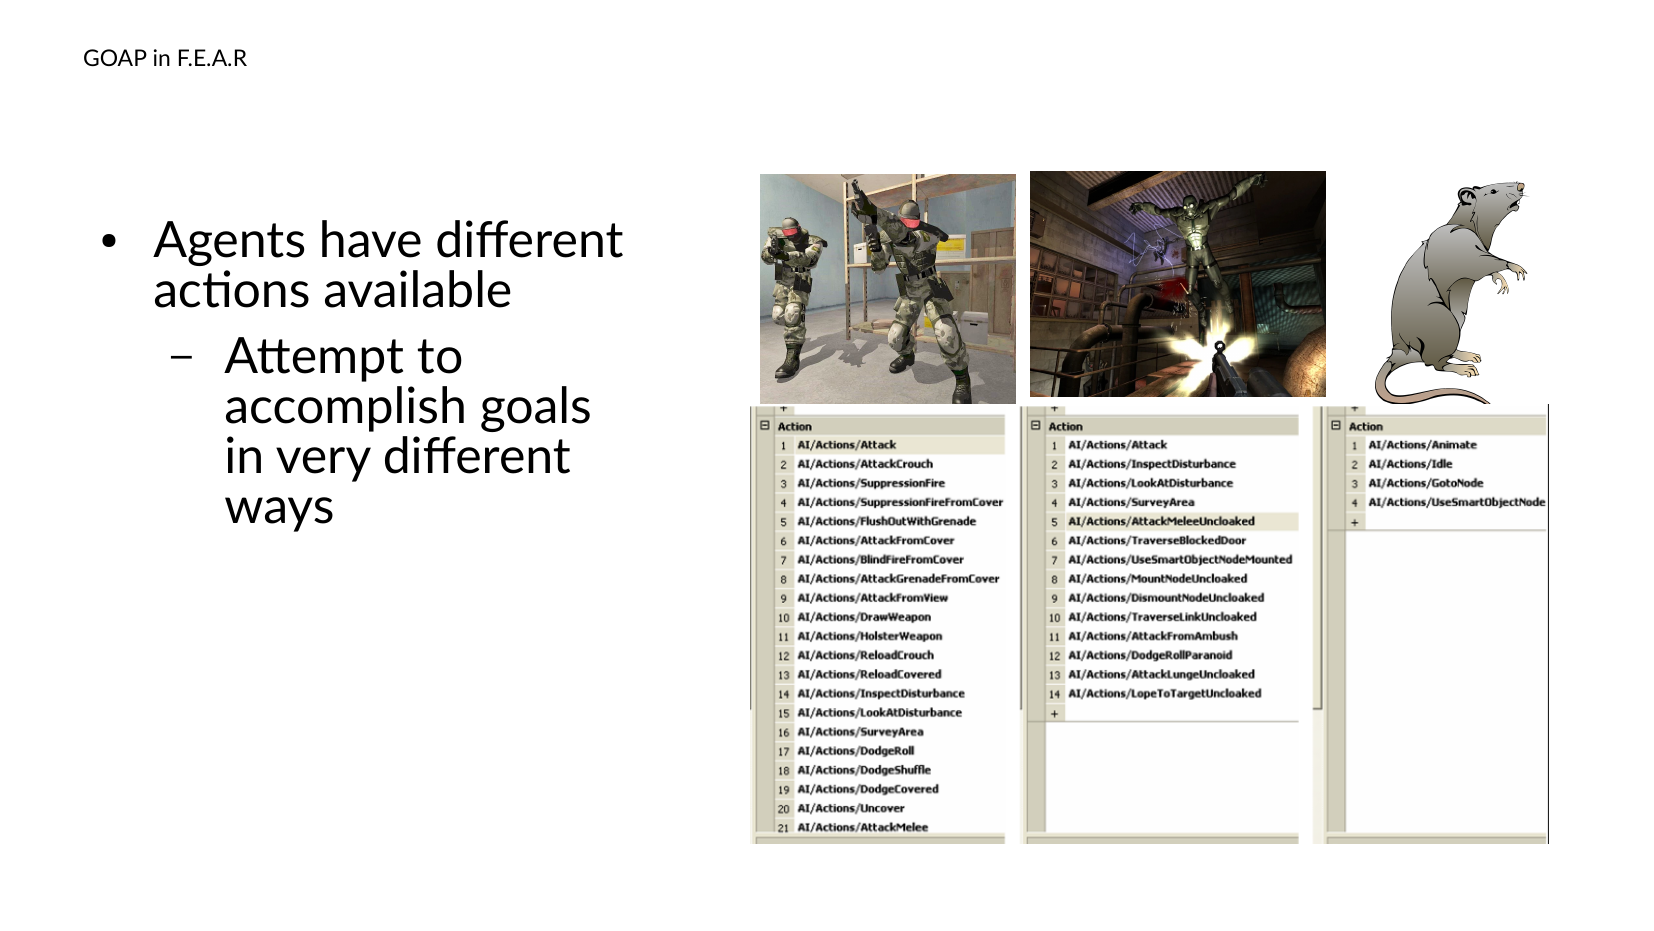

# GOAP in F.E.A.R
Agents have different actions available
Attempt to accomplish goals in very different ways